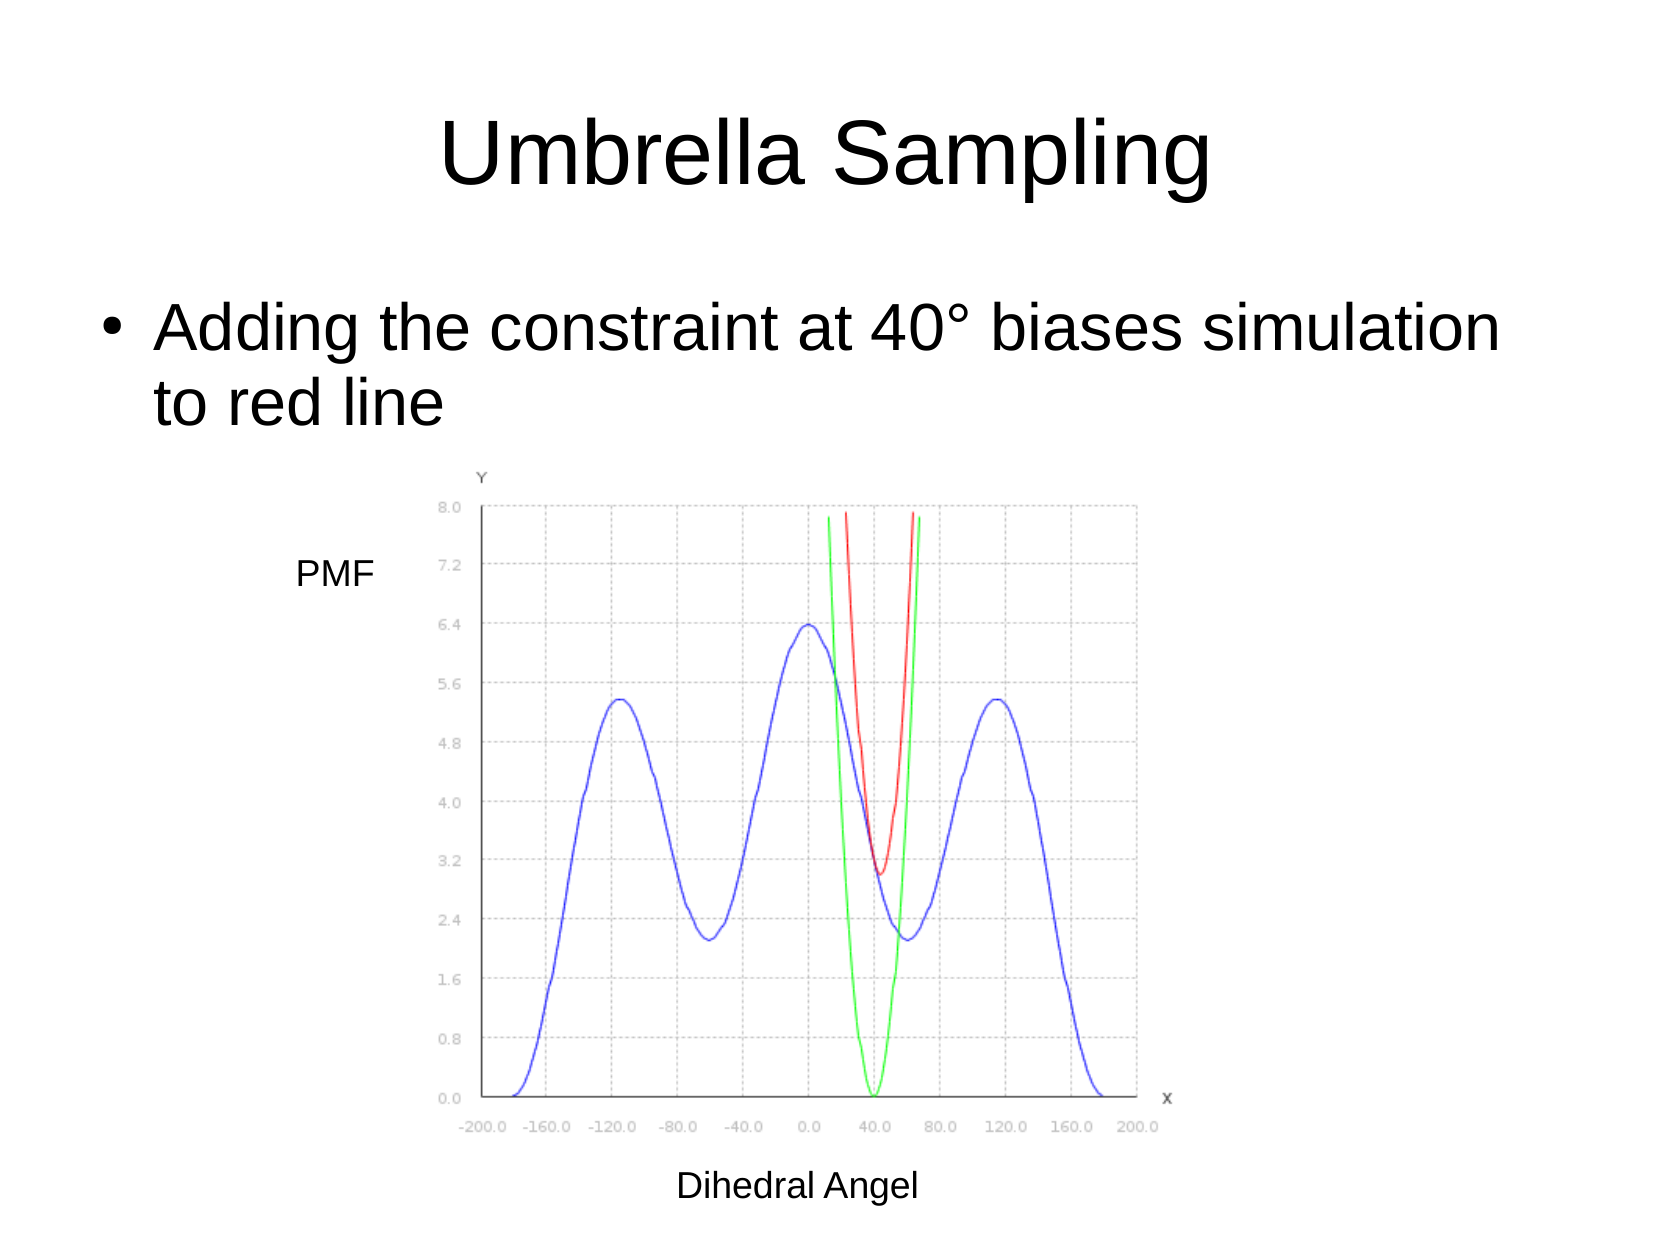

# Umbrella Sampling
Adding the constraint at 40° biases simulation to red line
PMF
Dihedral Angel